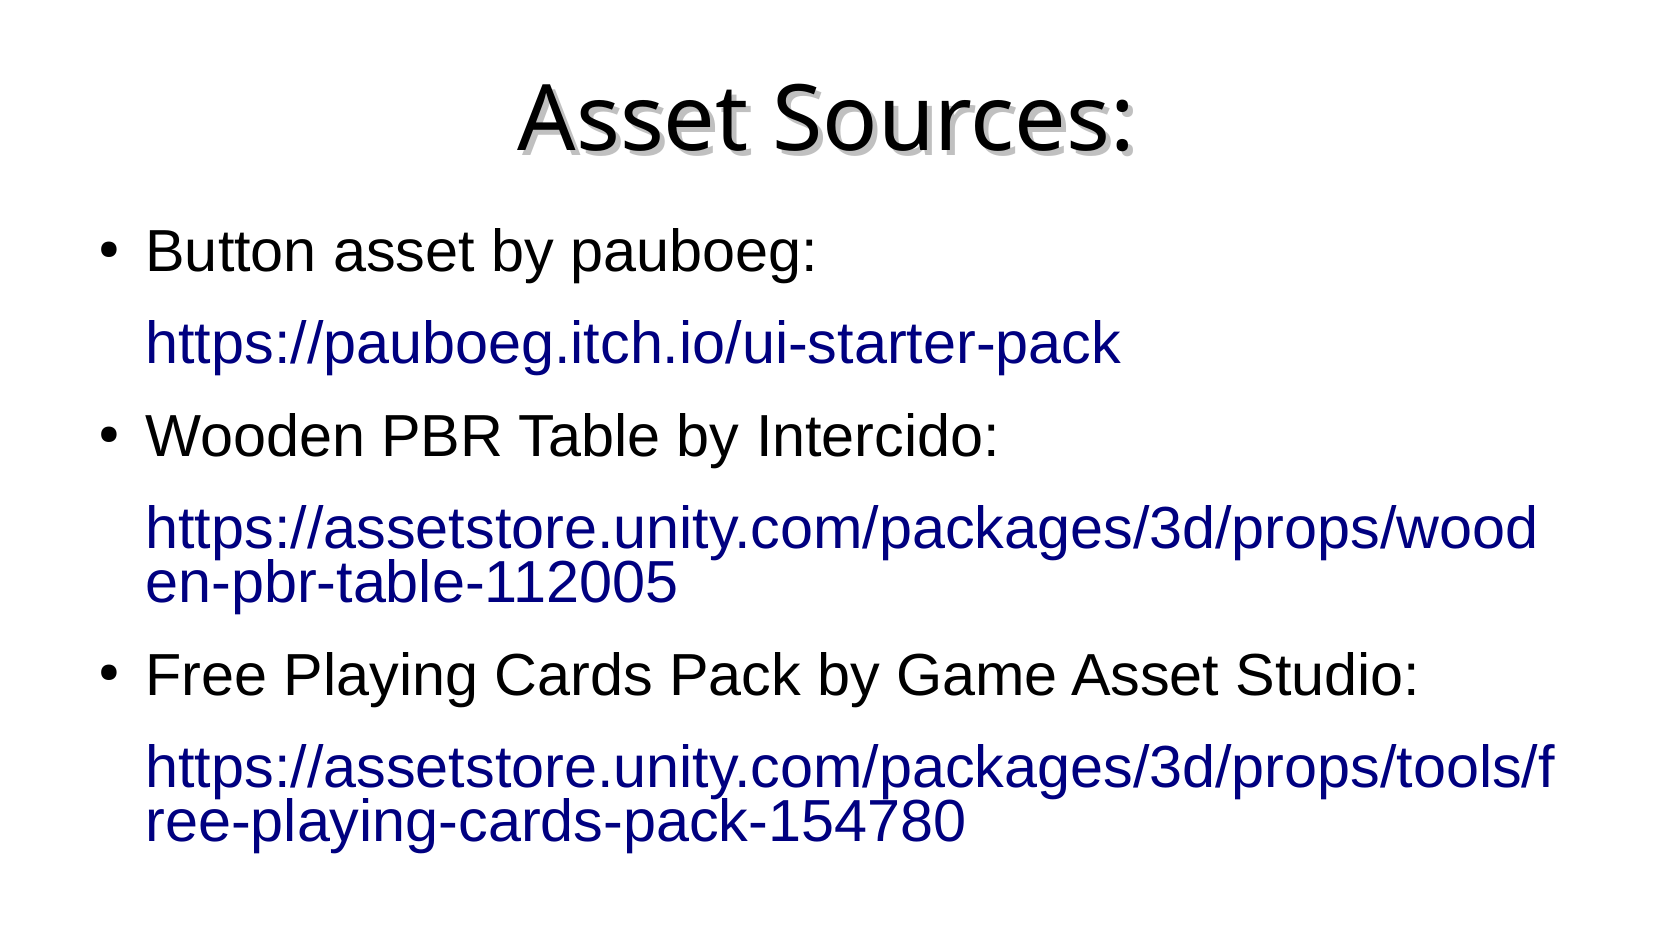

# Asset Sources:
Button asset by pauboeg:
https://pauboeg.itch.io/ui-starter-pack
Wooden PBR Table by Intercido:
https://assetstore.unity.com/packages/3d/props/wooden-pbr-table-112005
Free Playing Cards Pack by Game Asset Studio:
https://assetstore.unity.com/packages/3d/props/tools/free-playing-cards-pack-154780